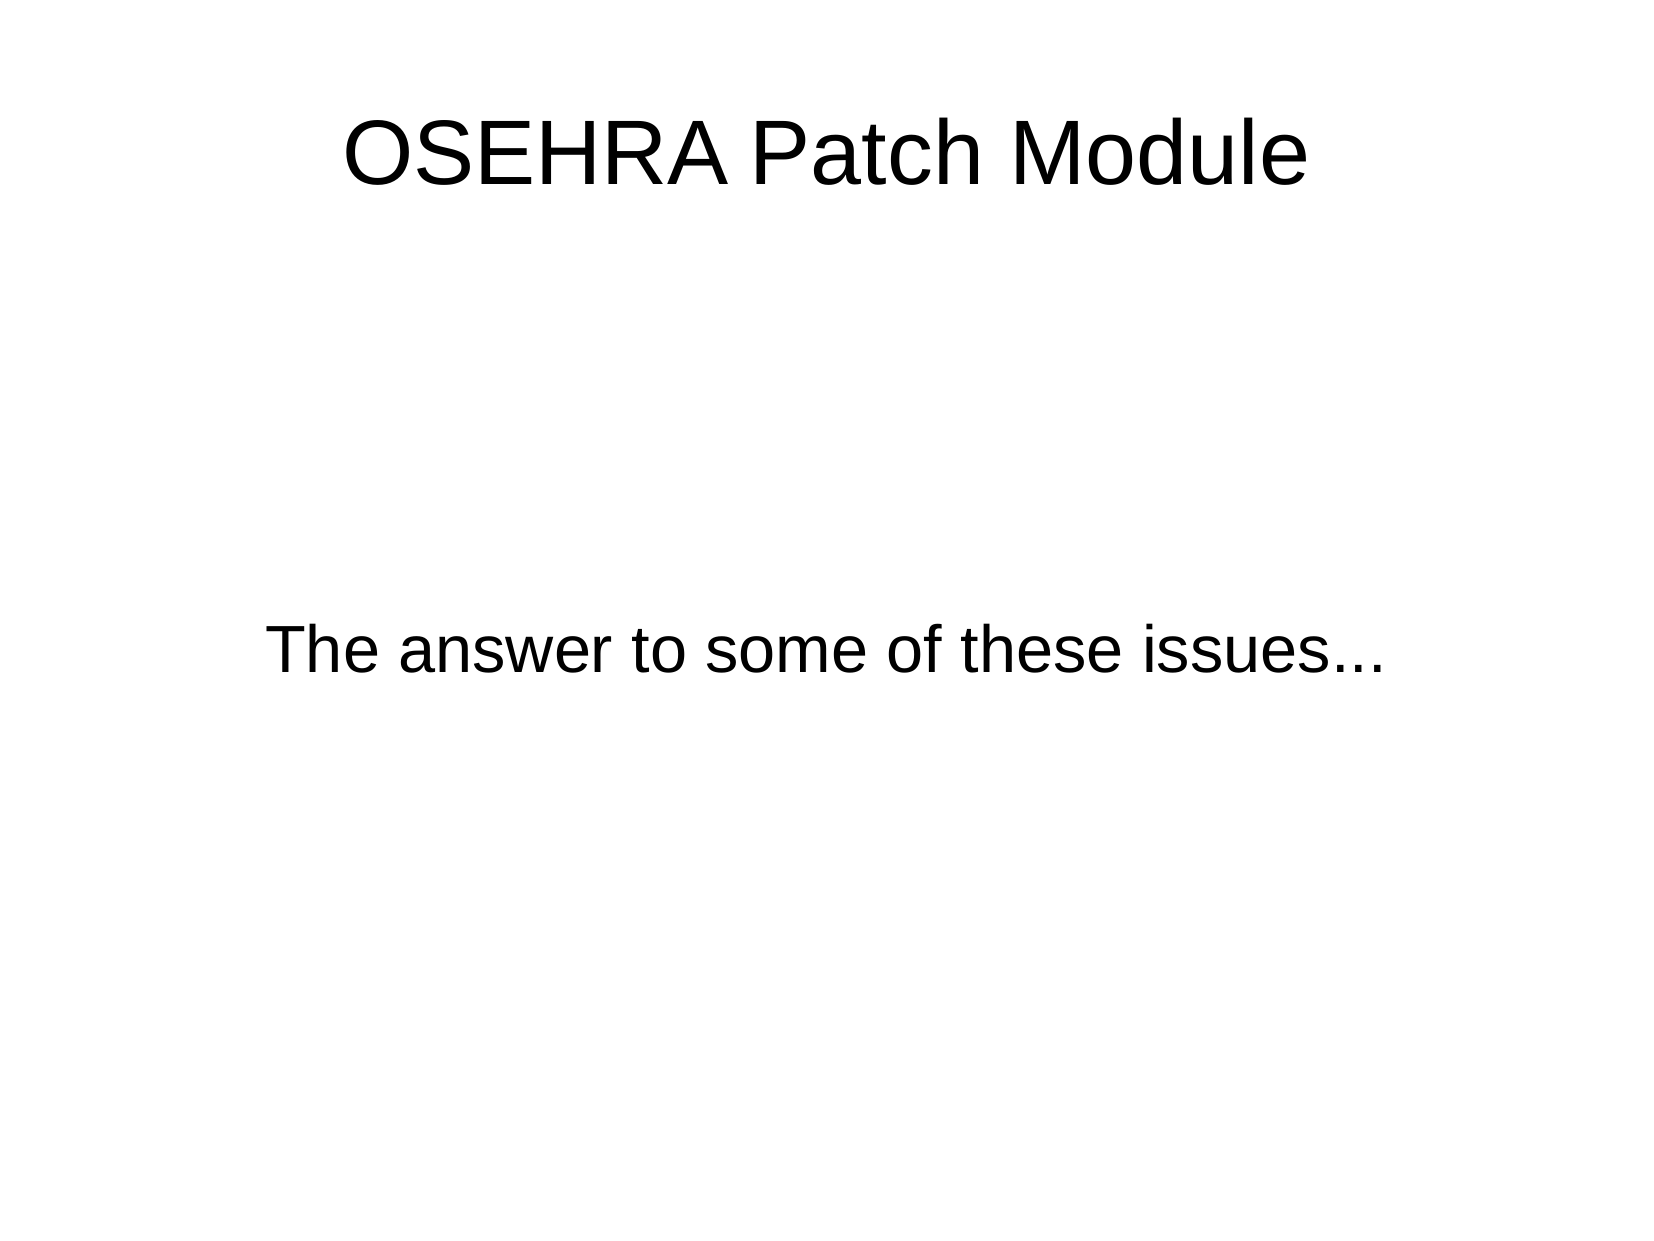

# OSEHRA Patch Module
The answer to some of these issues...